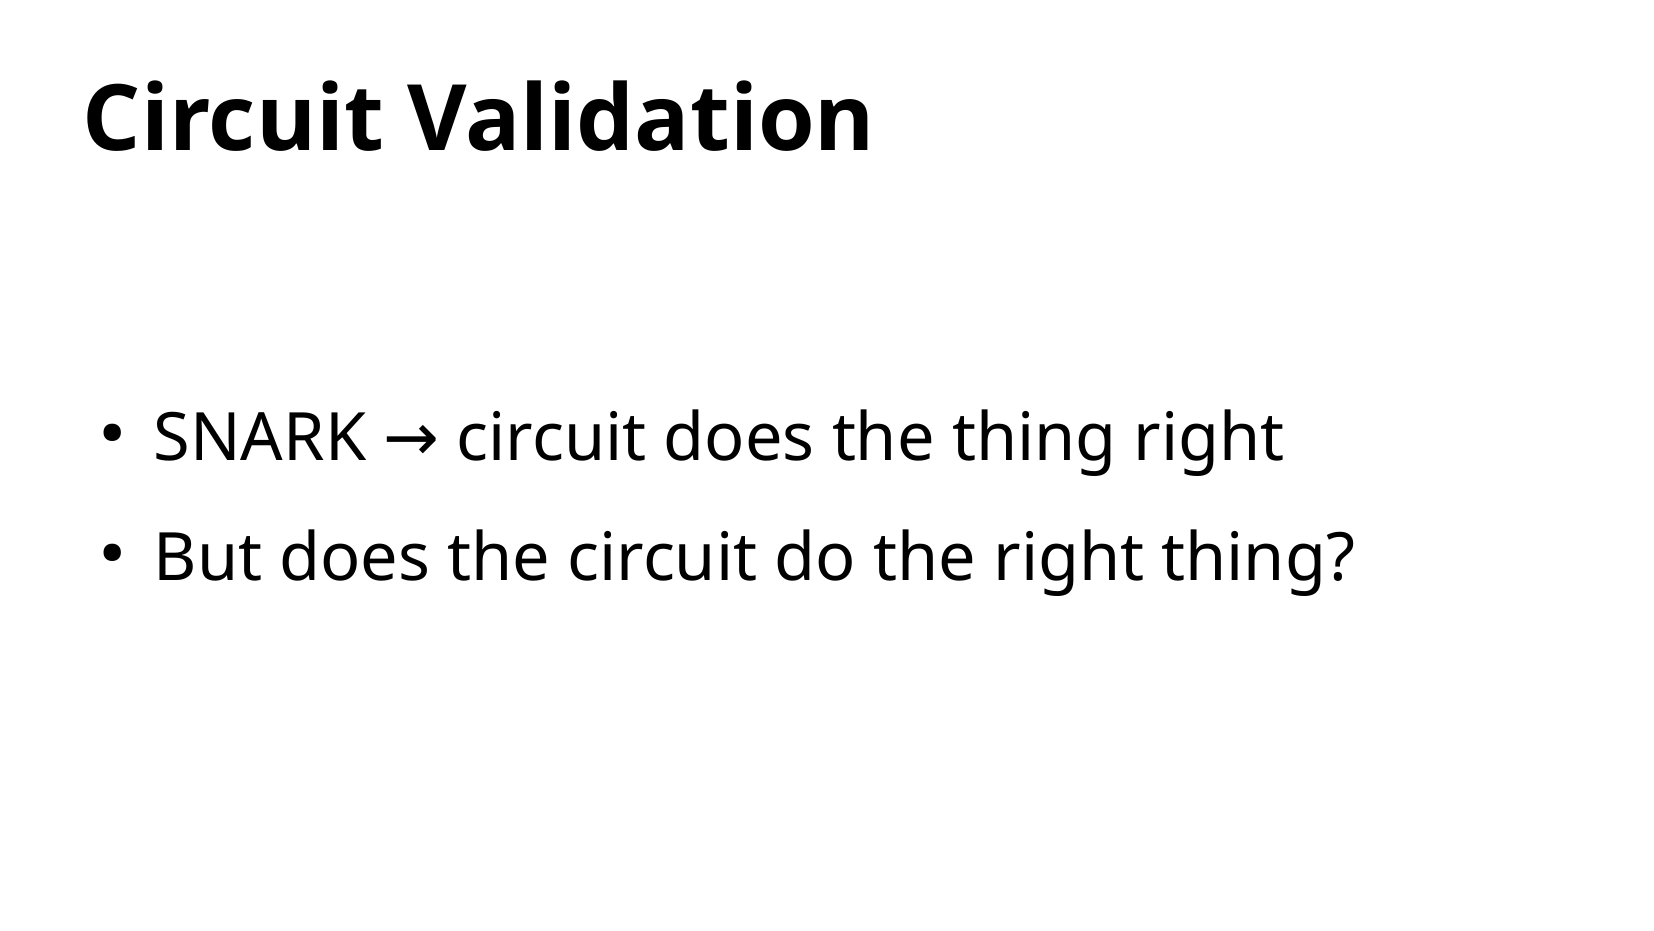

# Circuit Validation
SNARK → circuit does the thing right
But does the circuit do the right thing?